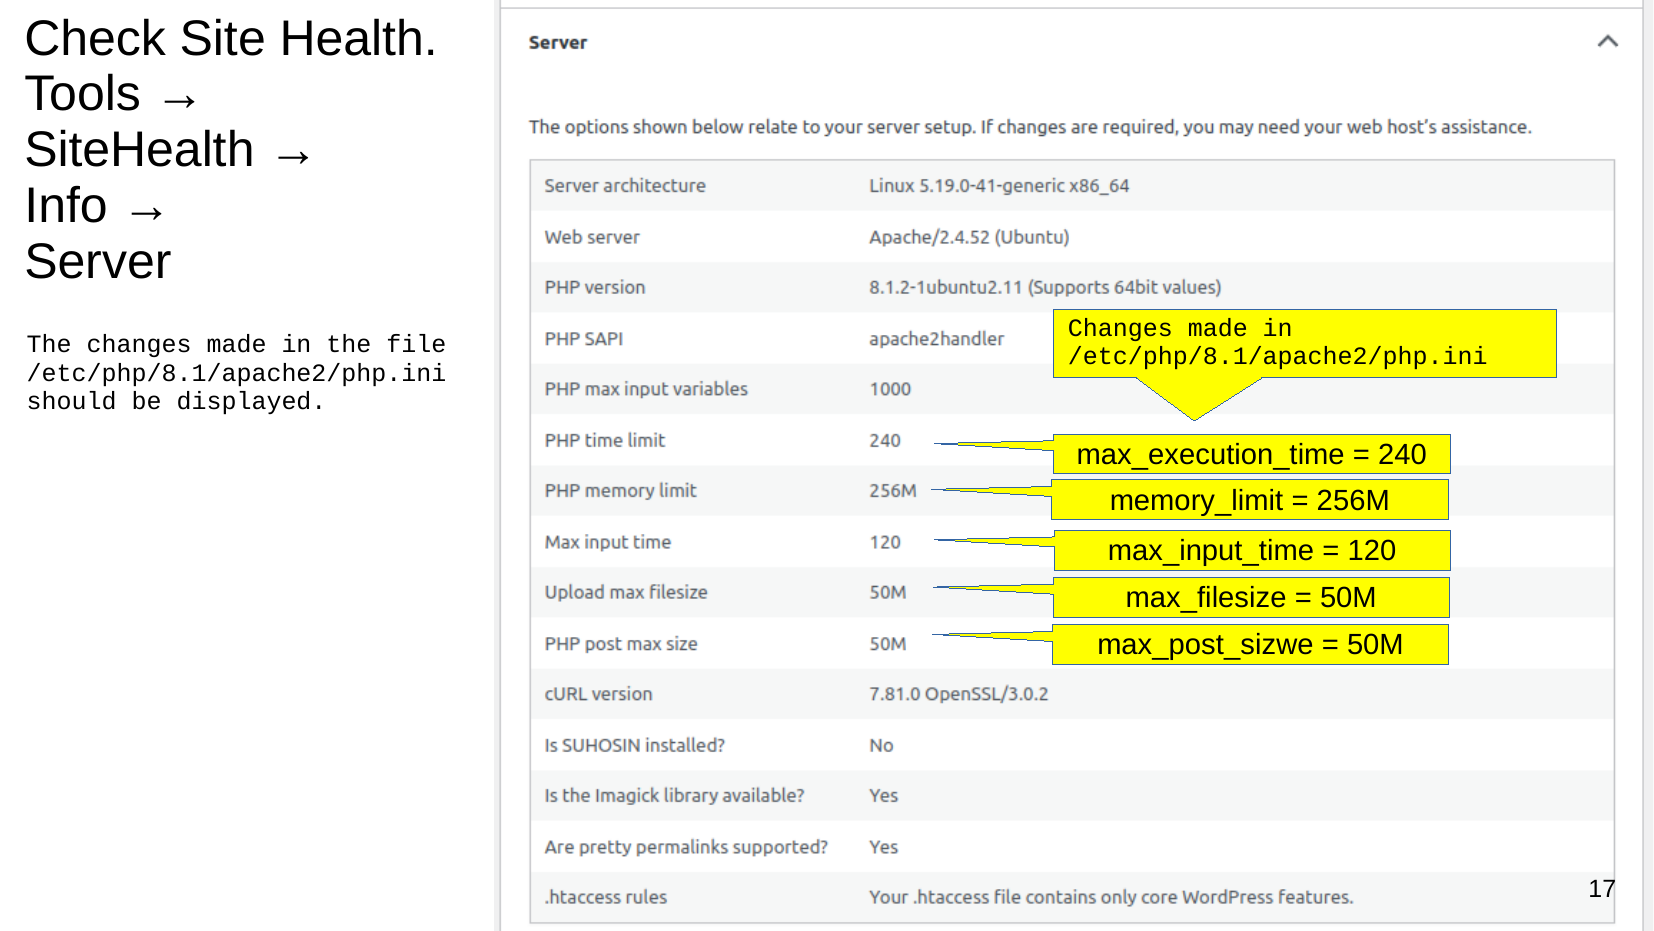

# Check Site Health.
Tools →
SiteHealth →
Info →
Server
Changes made in
/etc/php/8.1/apache2/php.ini
The changes made in the file
/etc/php/8.1/apache2/php.ini should be displayed.
max_execution_time = 240
memory_limit = 256M
max_input_time = 120
max_filesize = 50M
max_post_sizwe = 50M